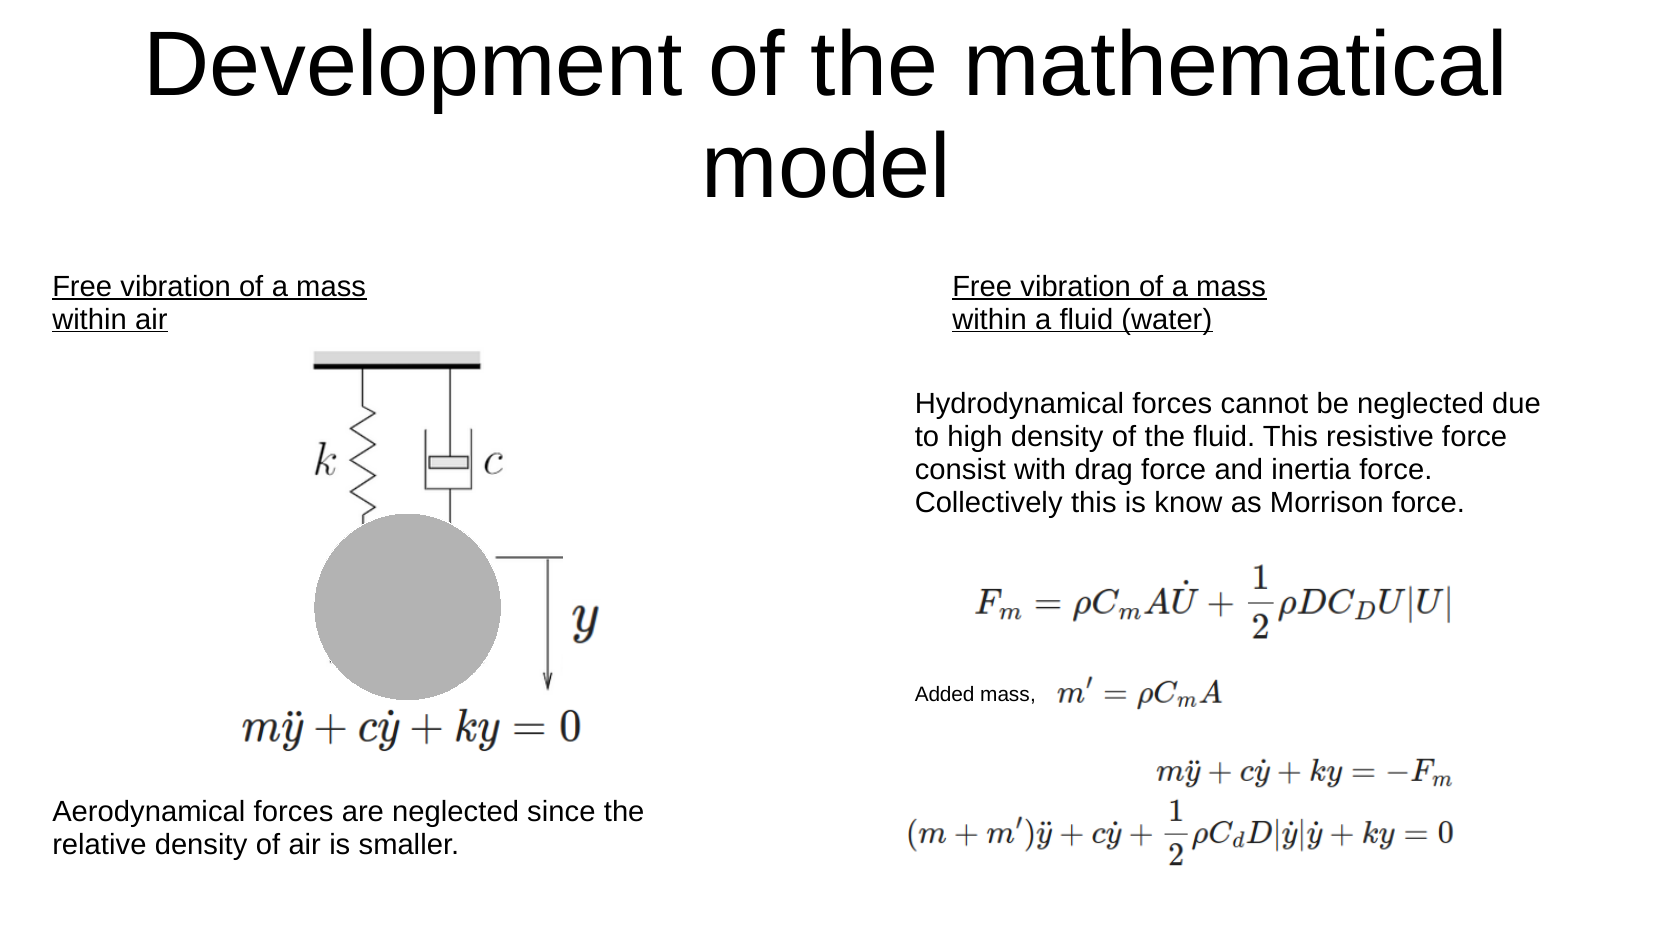

# Development of the mathematical model
Free vibration of a mass within air
Free vibration of a mass within a fluid (water)
Hydrodynamical forces cannot be neglected due to high density of the fluid. This resistive force consist with drag force and inertia force. Collectively this is know as Morrison force.
Added mass,
Aerodynamical forces are neglected since the relative density of air is smaller.